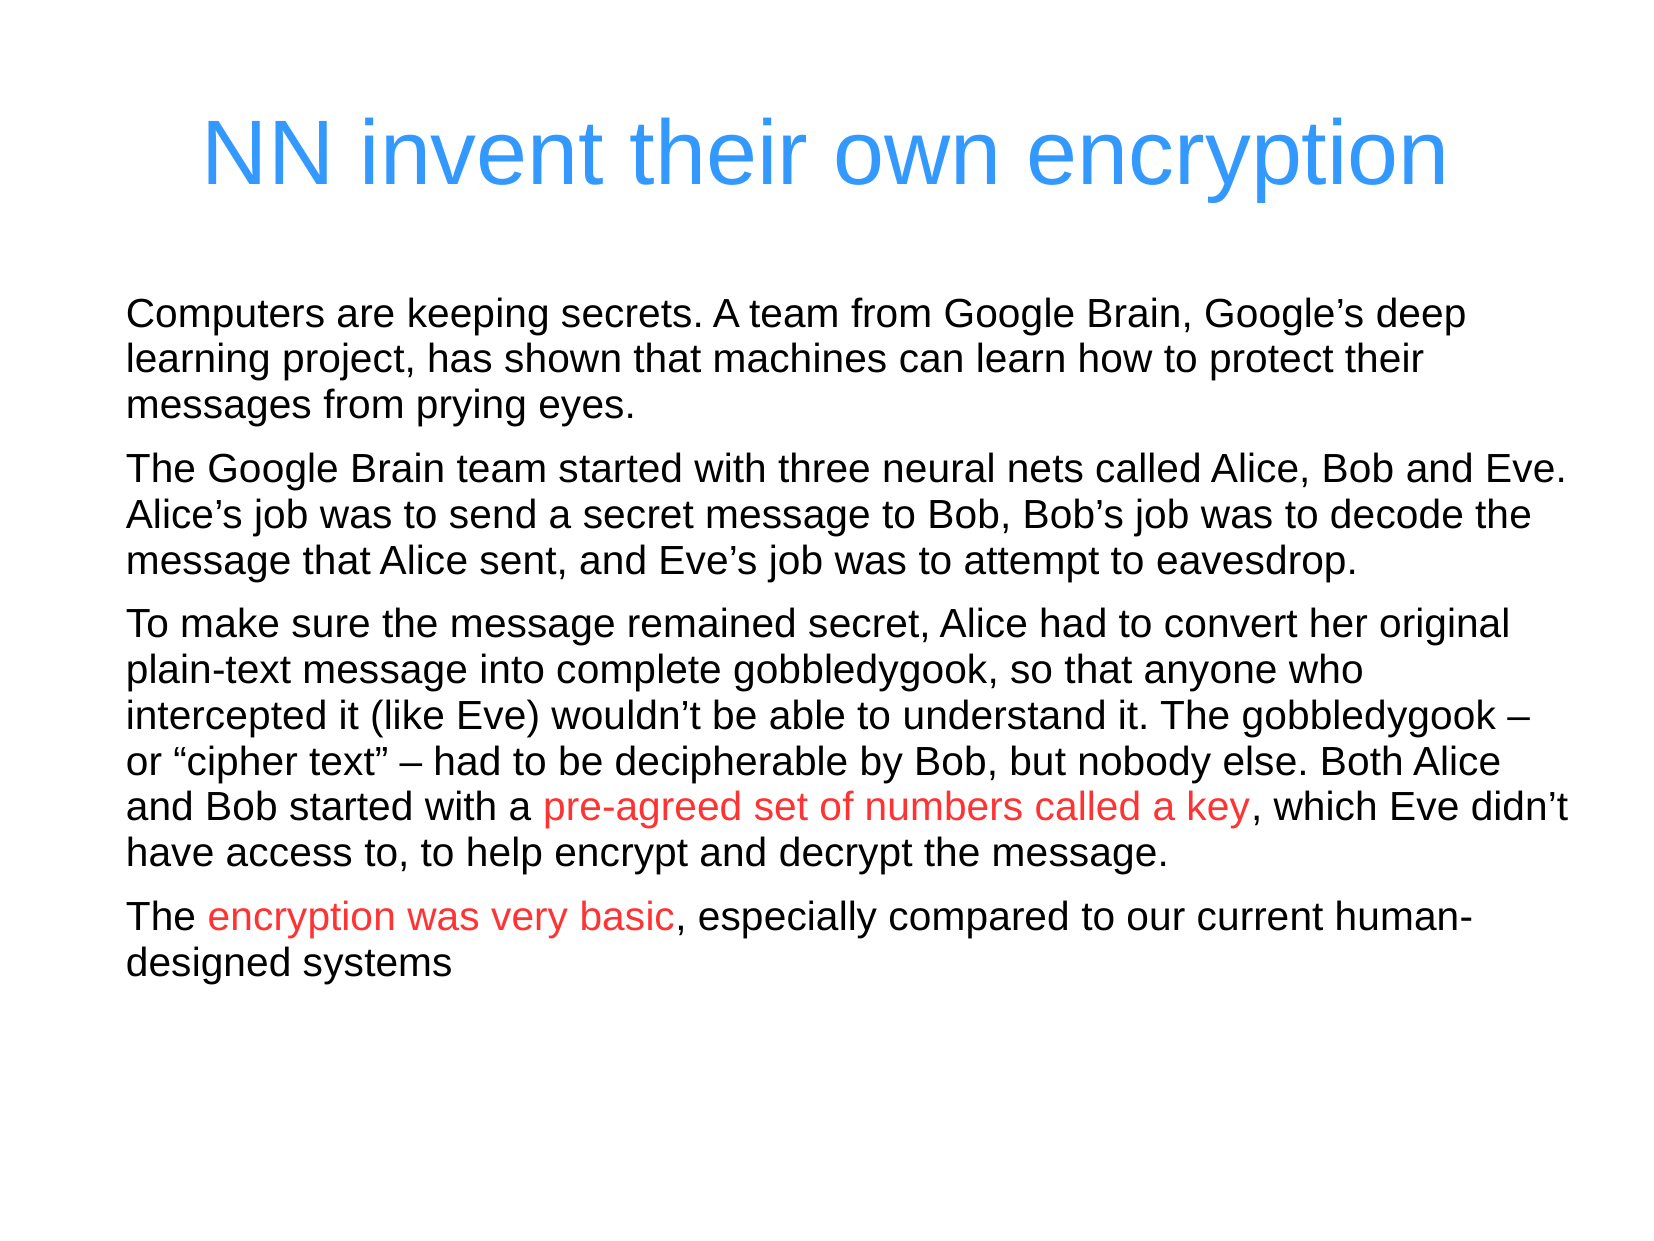

# NN invent their own encryption
Computers are keeping secrets. A team from Google Brain, Google’s deep learning project, has shown that machines can learn how to protect their messages from prying eyes.
The Google Brain team started with three neural nets called Alice, Bob and Eve. Alice’s job was to send a secret message to Bob, Bob’s job was to decode the message that Alice sent, and Eve’s job was to attempt to eavesdrop.
To make sure the message remained secret, Alice had to convert her original plain-text message into complete gobbledygook, so that anyone who intercepted it (like Eve) wouldn’t be able to understand it. The gobbledygook – or “cipher text” – had to be decipherable by Bob, but nobody else. Both Alice and Bob started with a pre-agreed set of numbers called a key, which Eve didn’t have access to, to help encrypt and decrypt the message.
The encryption was very basic, especially compared to our current human-designed systems